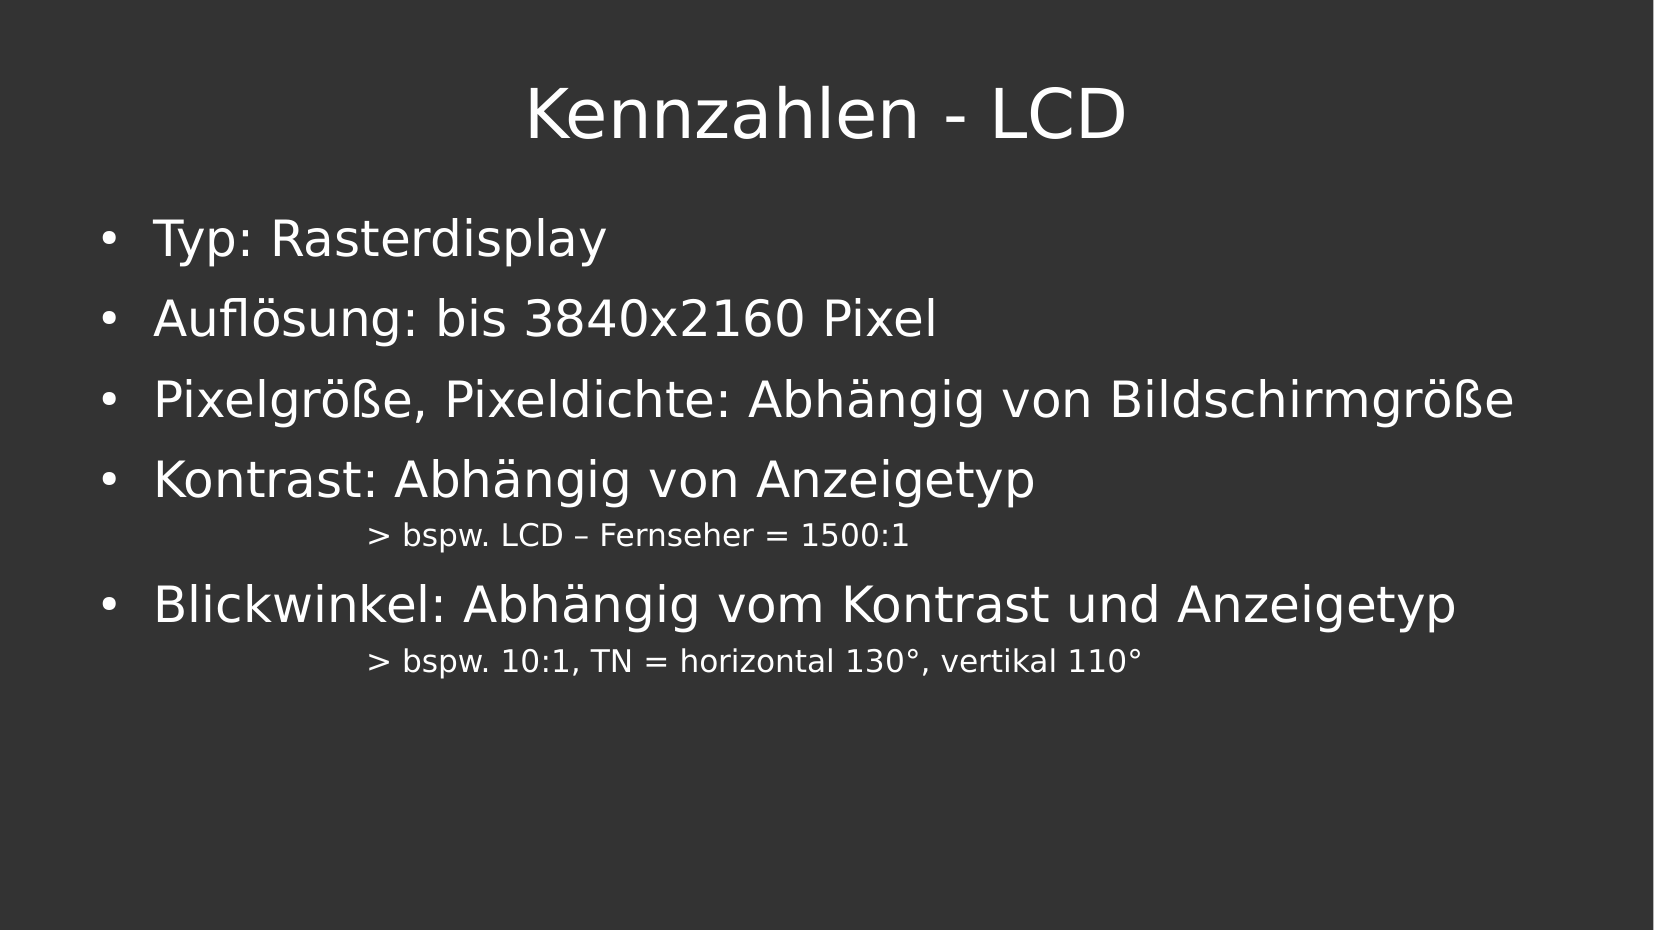

# Kennzahlen - LCD
Typ: Rasterdisplay
Auflösung: bis 3840x2160 Pixel
Pixelgröße, Pixeldichte: Abhängig von Bildschirmgröße
Kontrast: Abhängig von Anzeigetyp
> bspw. LCD – Fernseher = 1500:1
Blickwinkel: Abhängig vom Kontrast und Anzeigetyp
> bspw. 10:1, TN = horizontal 130°, vertikal 110°